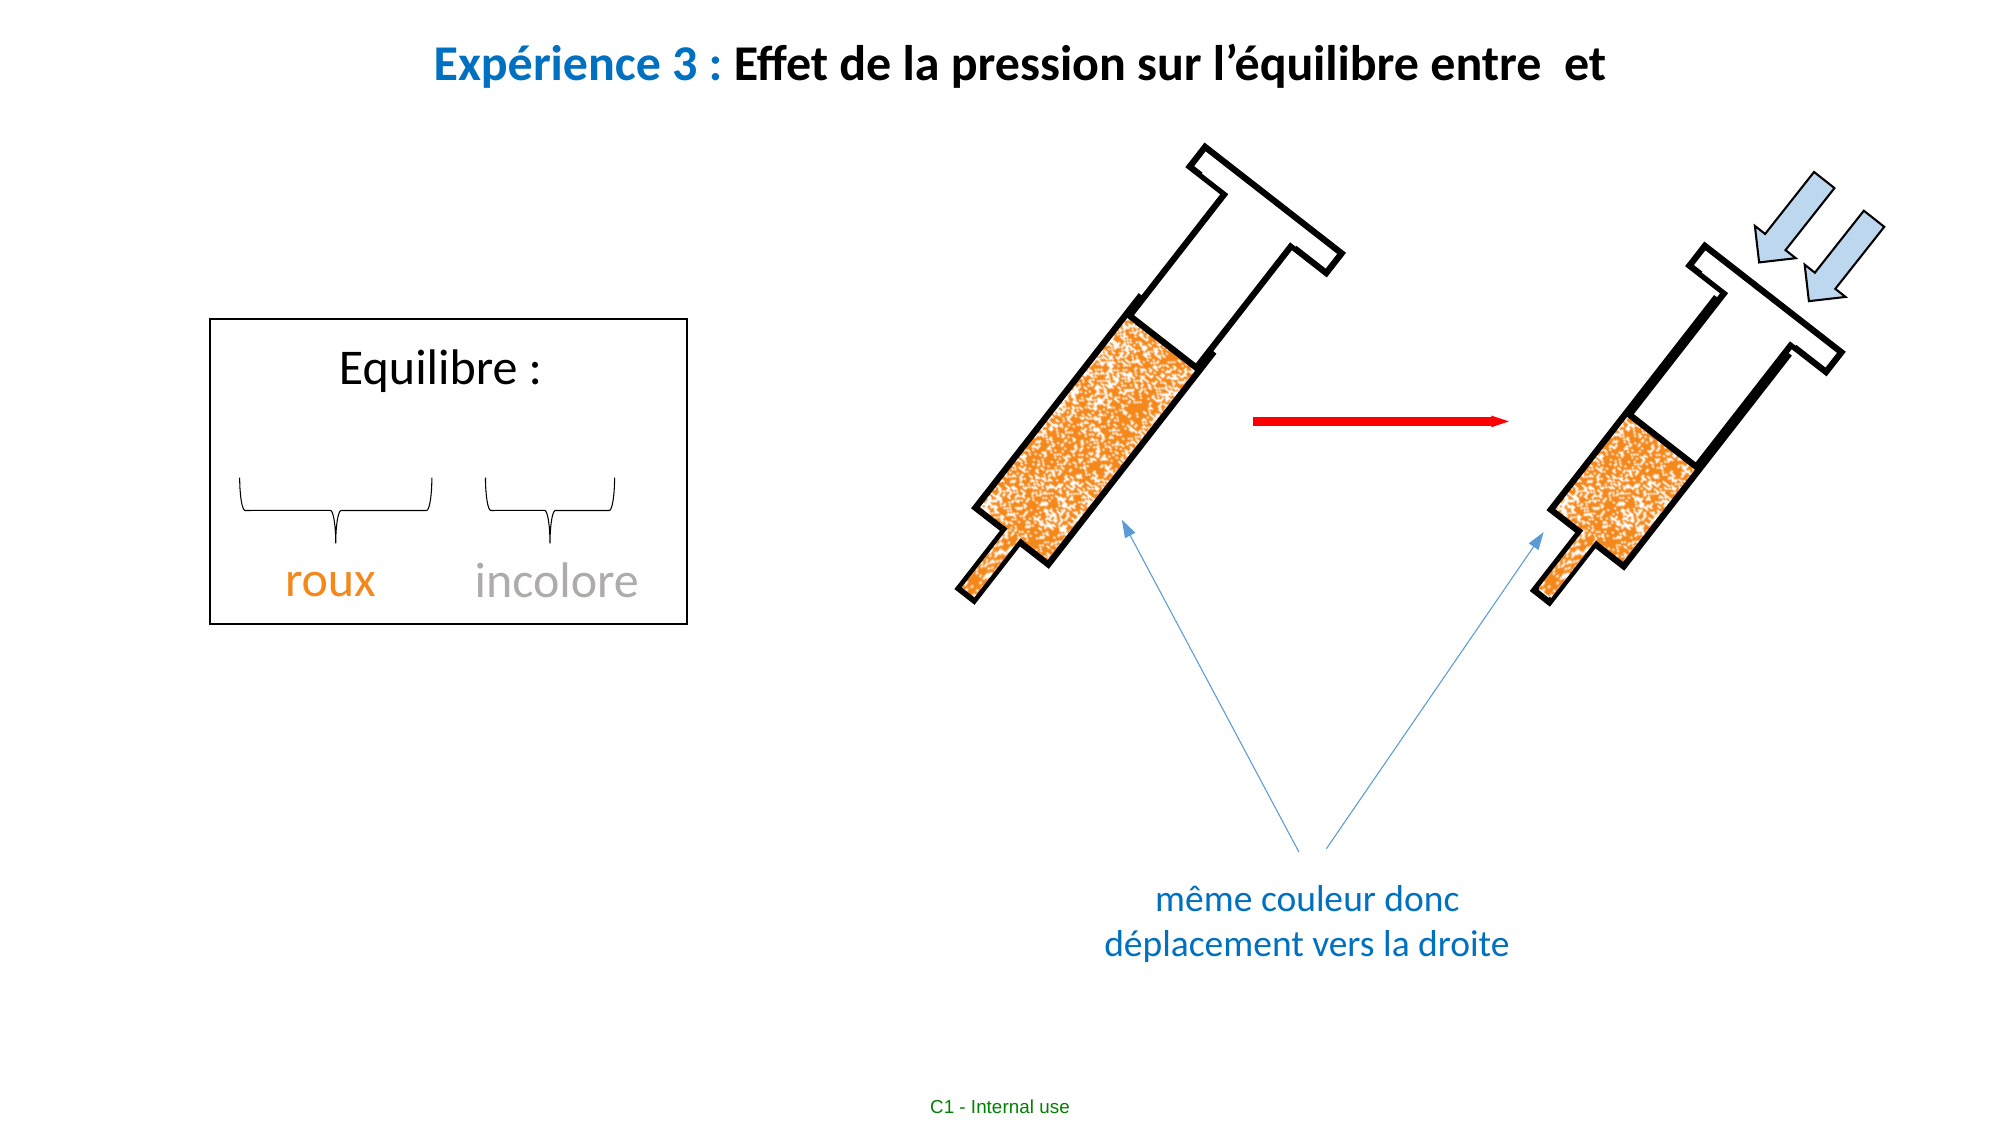

Expérience 3 : Effet de la pression sur l’équilibre entre et
Equilibre :
roux
incolore
même couleur donc déplacement vers la droite